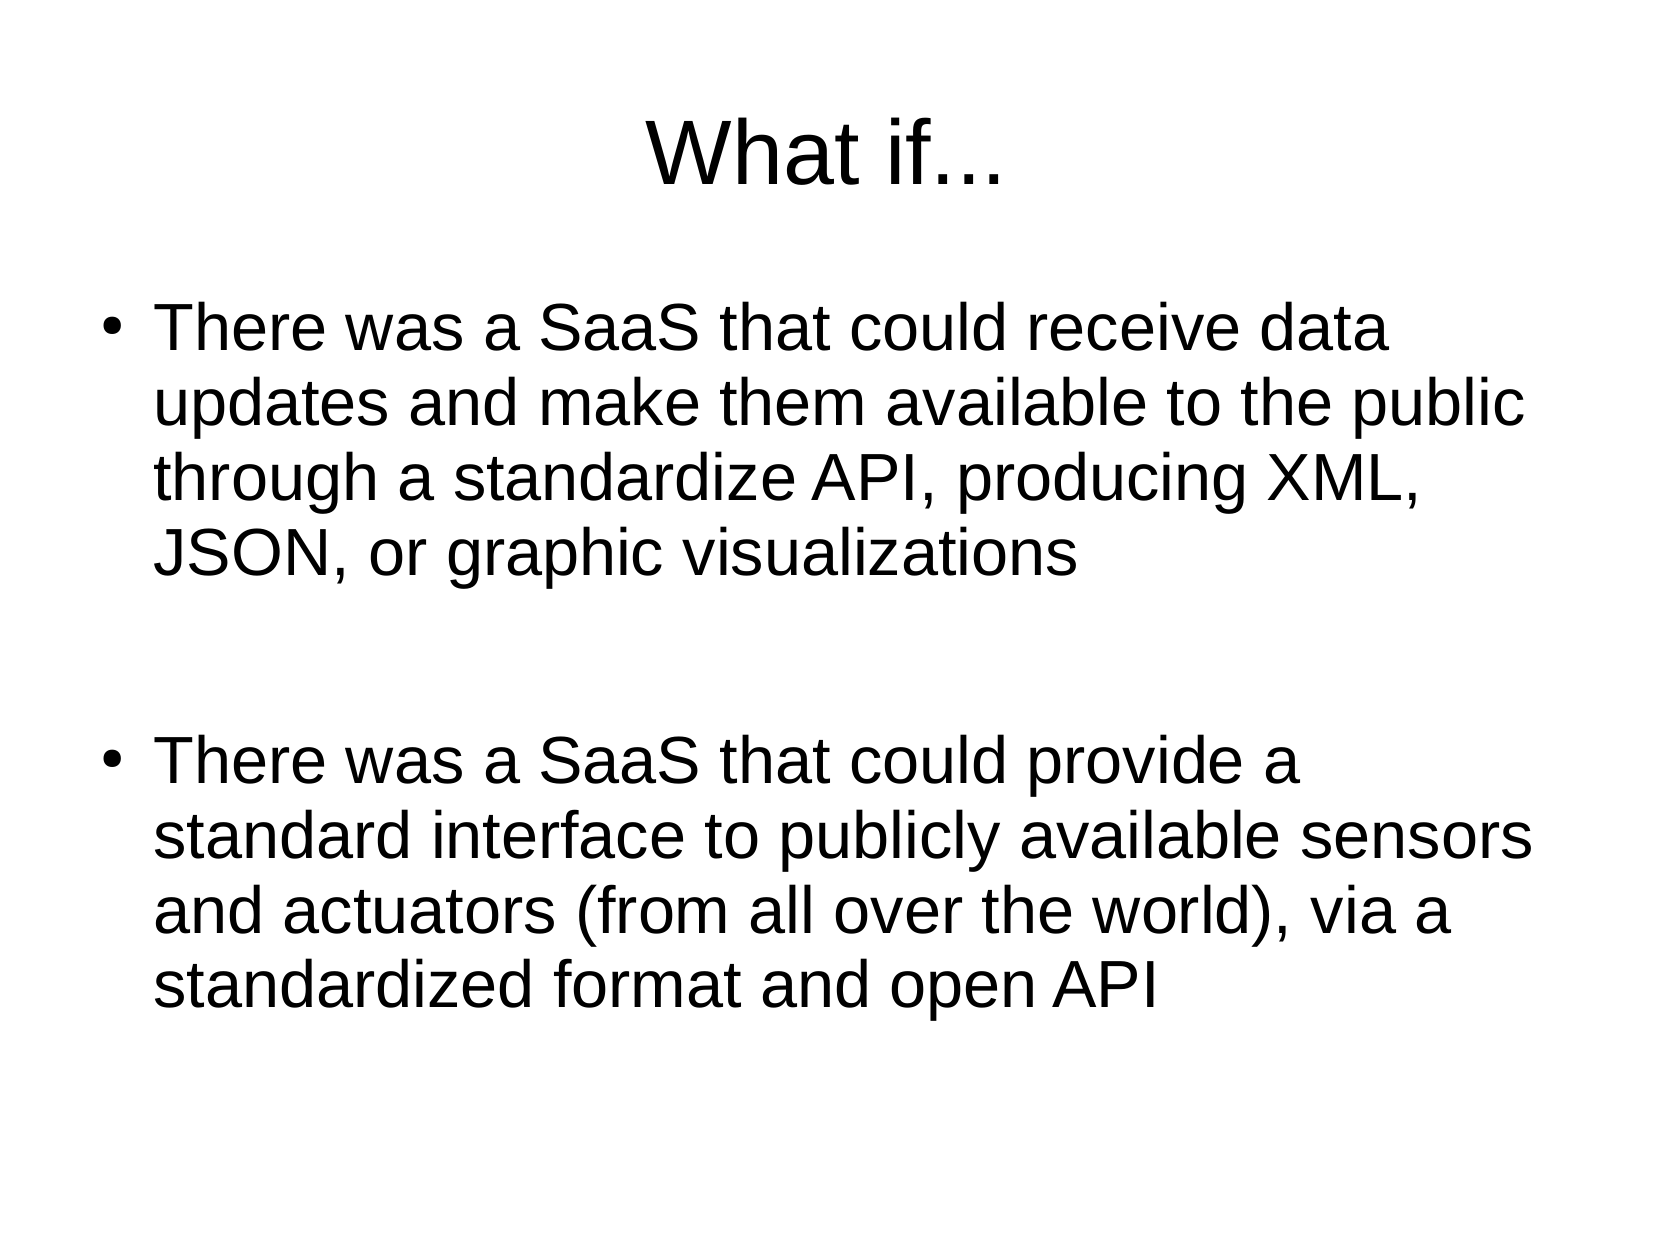

# What if...
There was a SaaS that could receive data updates and make them available to the public through a standardize API, producing XML, JSON, or graphic visualizations
There was a SaaS that could provide a standard interface to publicly available sensors and actuators (from all over the world), via a standardized format and open API